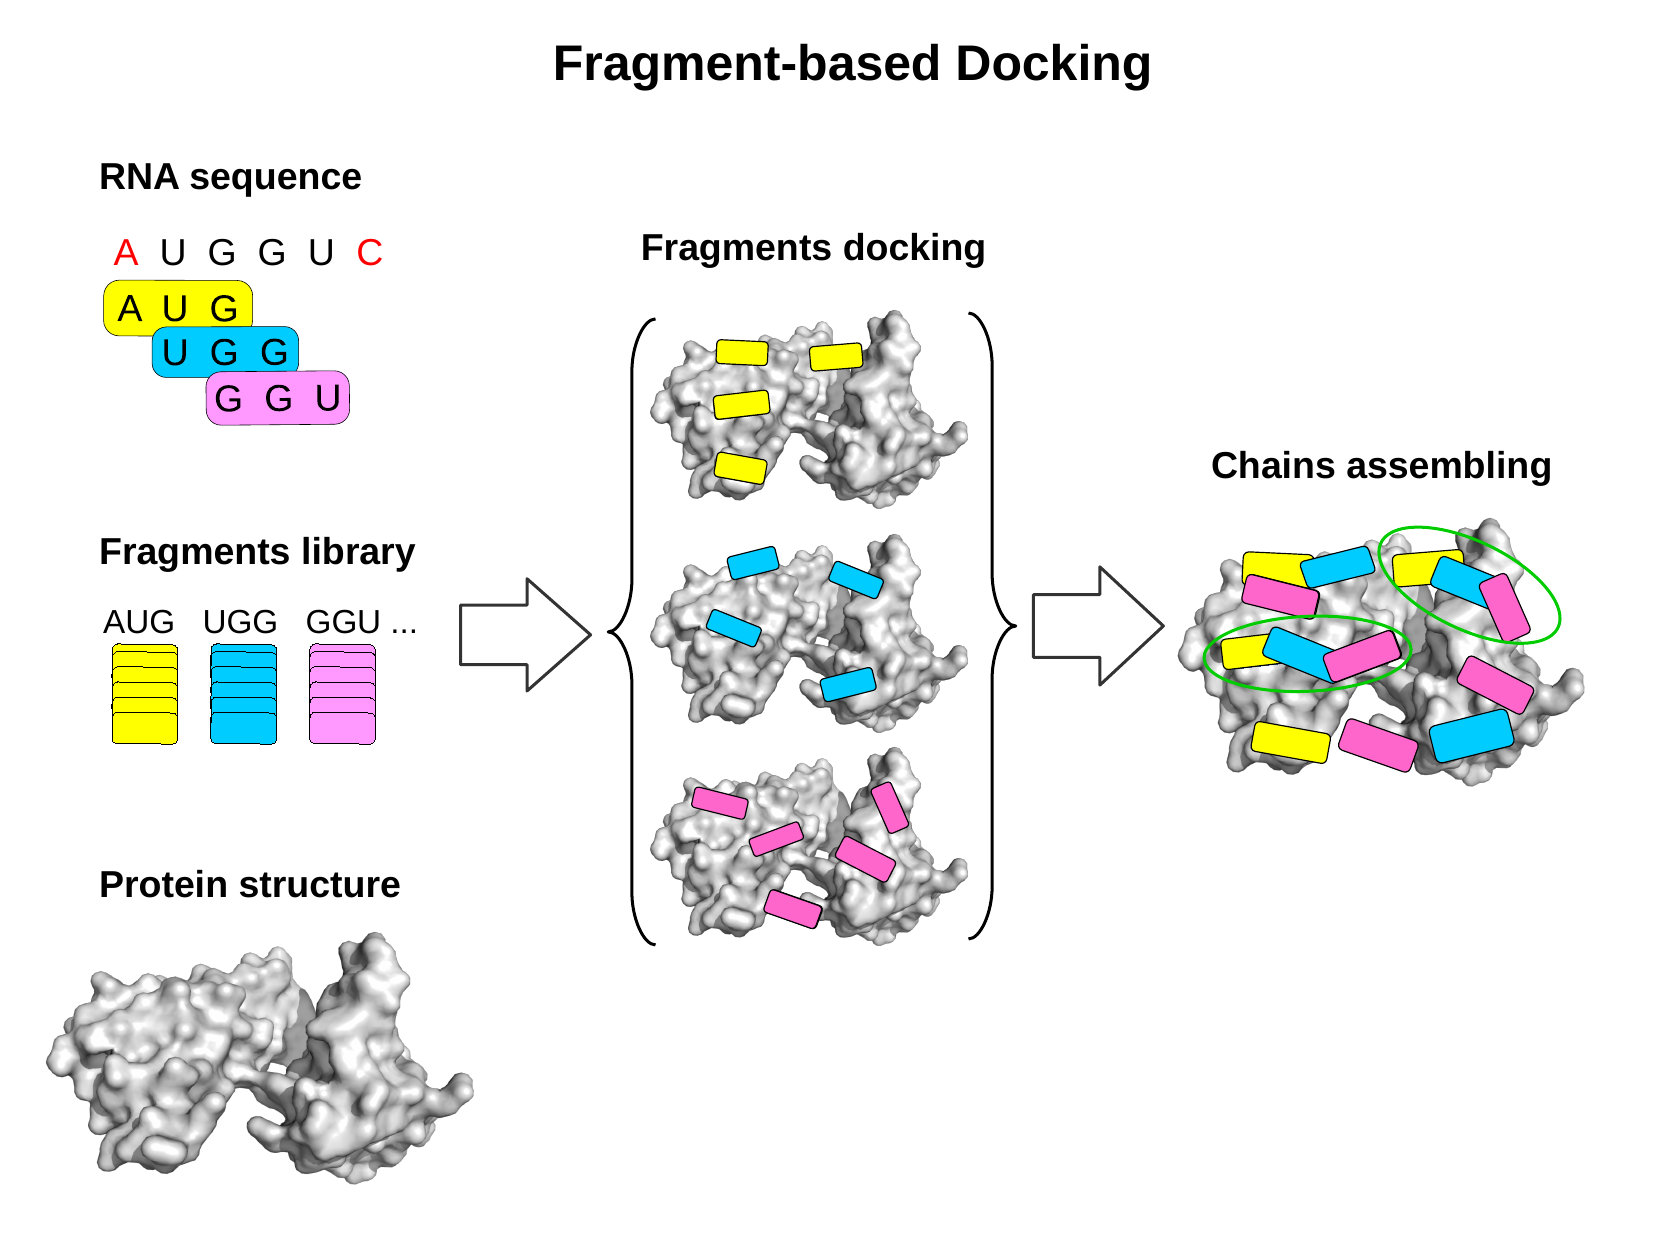

Fragment-based Docking
RNA sequence
Fragments library
Protein structure
Fragments docking
A U G G U C
A U G
U G G
G G U
Chains assembling
AUG UGG GGU ...